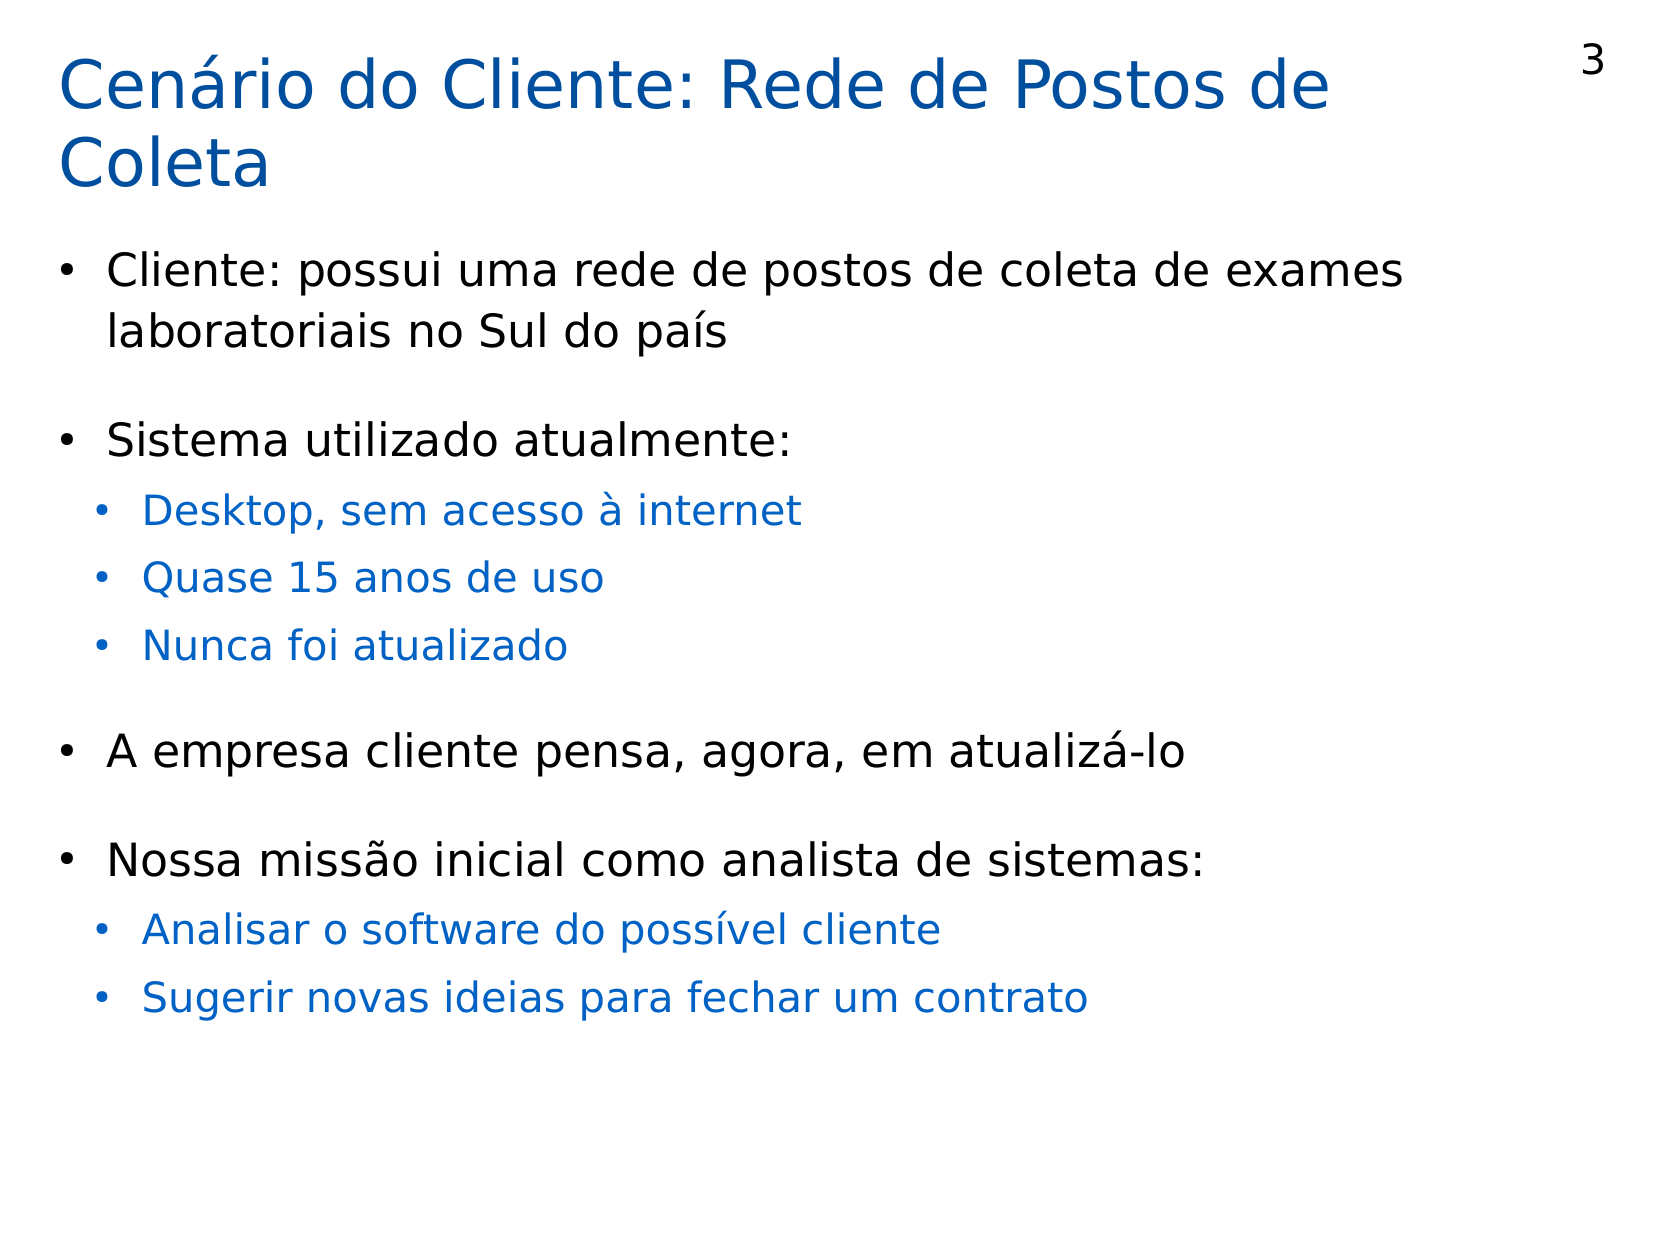

3
# Cenário do Cliente: Rede de Postos de Coleta
Cliente: possui uma rede de postos de coleta de exames laboratoriais no Sul do país
Sistema utilizado atualmente:
Desktop, sem acesso à internet
Quase 15 anos de uso
Nunca foi atualizado
A empresa cliente pensa, agora, em atualizá-lo
Nossa missão inicial como analista de sistemas:
Analisar o software do possível cliente
Sugerir novas ideias para fechar um contrato